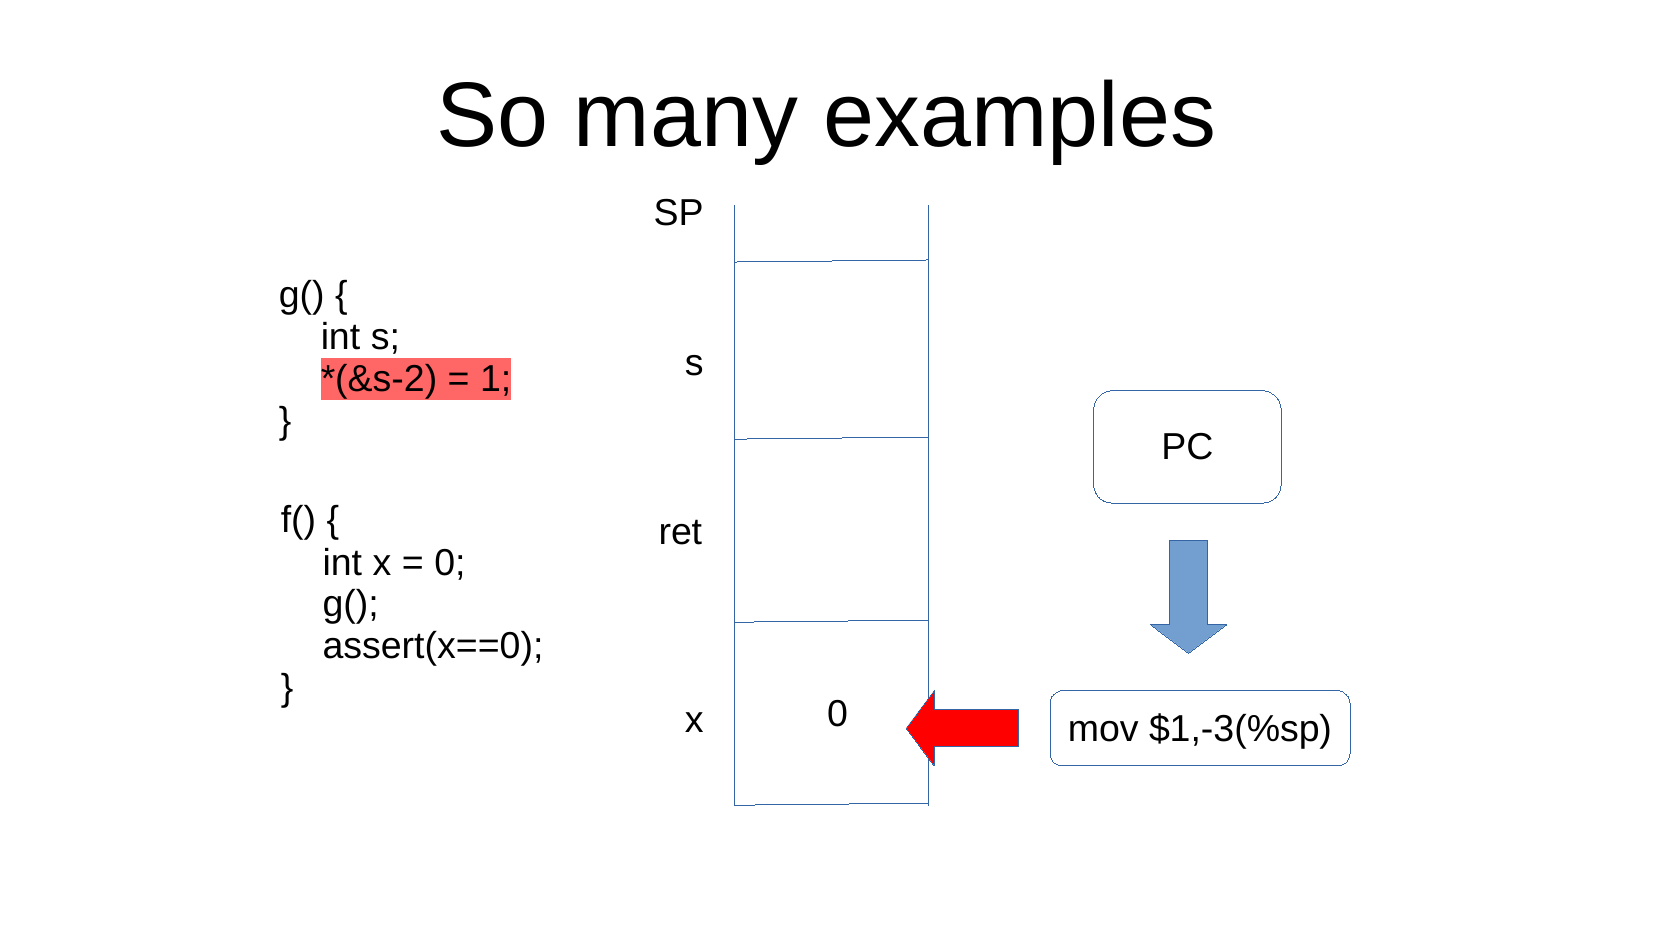

# So many examples
SP
g() {
 int s;
 *(&s-2) = 1;
}
s
PC
f() {
 int x = 0;
 g();
 assert(x==0);
}
ret
0
x
mov $1,-3(%sp)